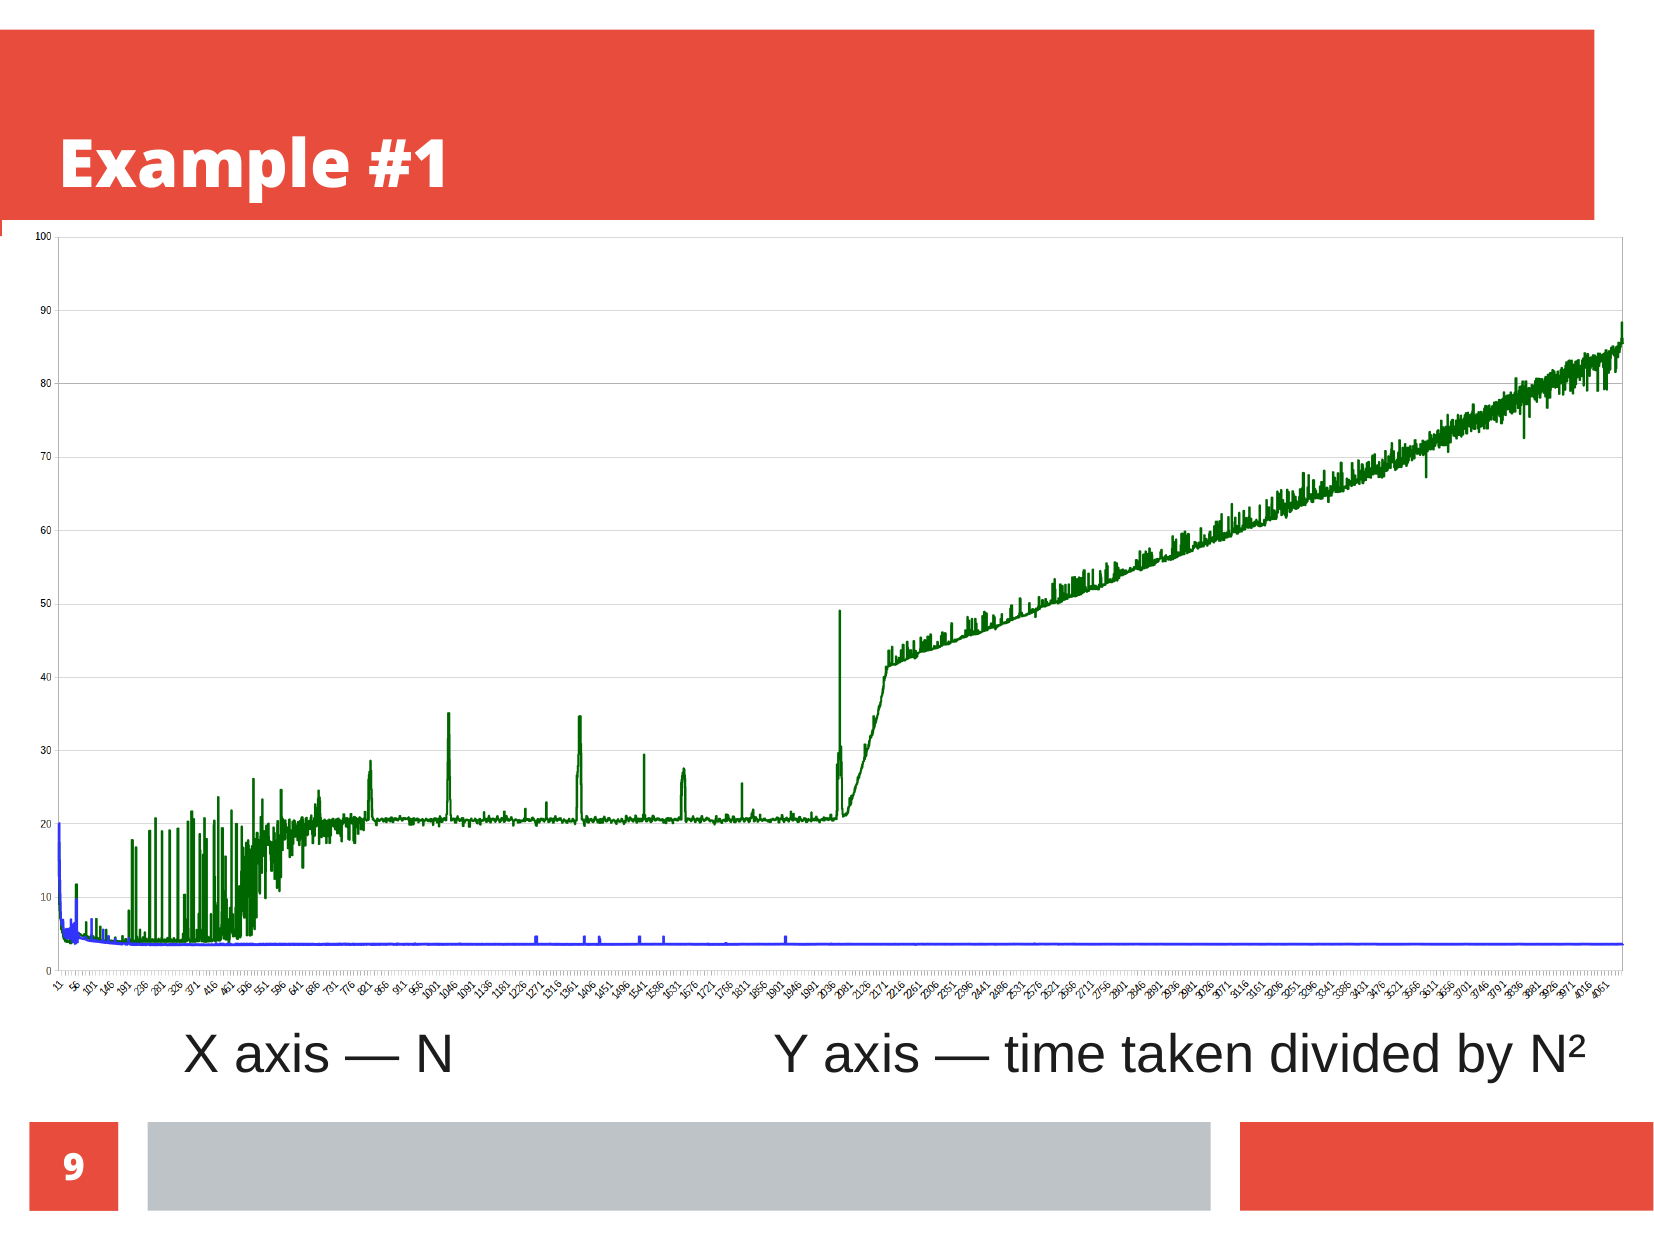

# Example #1
		X axis — N					Y axis — time taken divided by N²
9